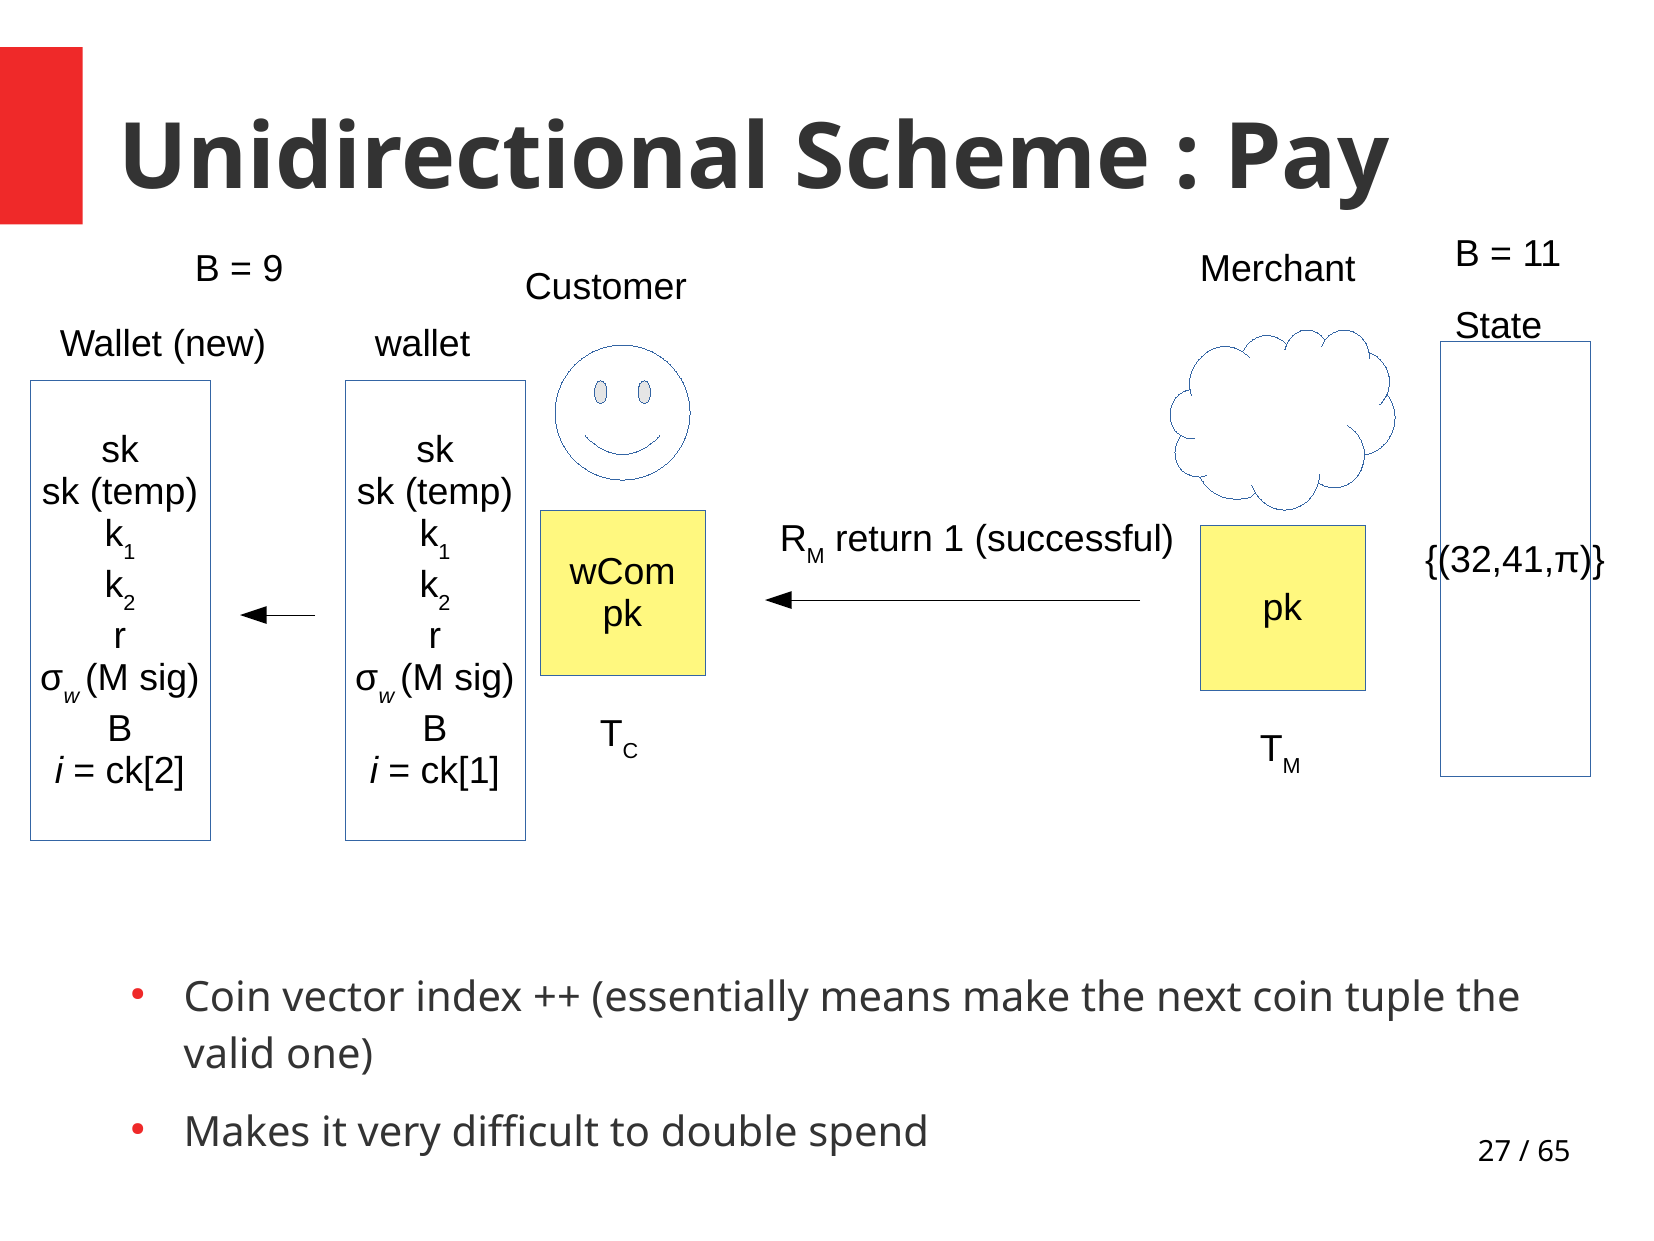

# Unidirectional Scheme : Pay
B = 11
B = 9
Merchant
Customer
State
Wallet (new)
wallet
{(32,41,π)}
sk
sk (temp)
k1
k2
r
σw (M sig)
B
i = ck[2]
sk
sk (temp)
k1
k2
r
σw (M sig)
B
i = ck[1]
wCom
pk
RM return 1 (successful)
pk
TC
TM
Coin vector index ++ (essentially means make the next coin tuple the valid one)
Makes it very difficult to double spend
27